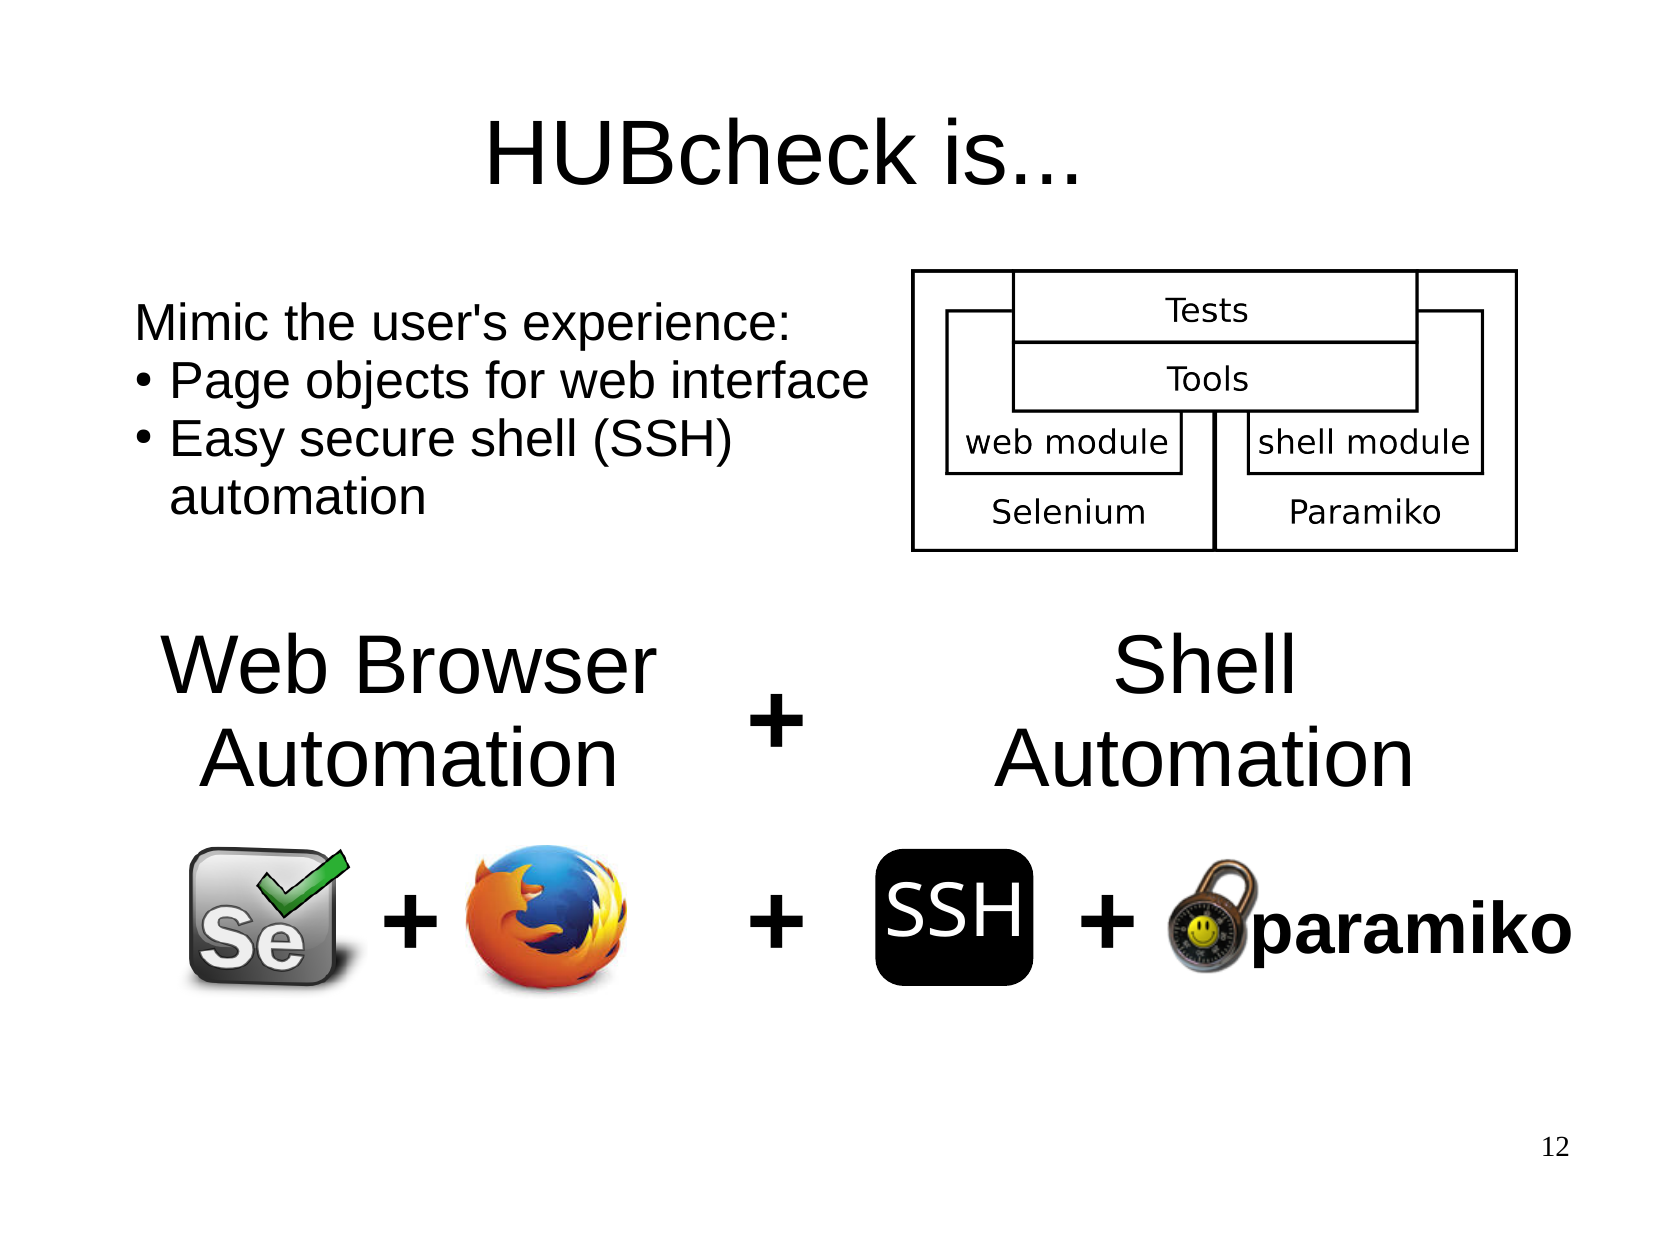

# HUBcheck is...
Mimic the user's experience:
Page objects for web interface
Easy secure shell (SSH)
automation
Web Browser
Automation
Shell
Automation
+
+
+
+
paramiko
12